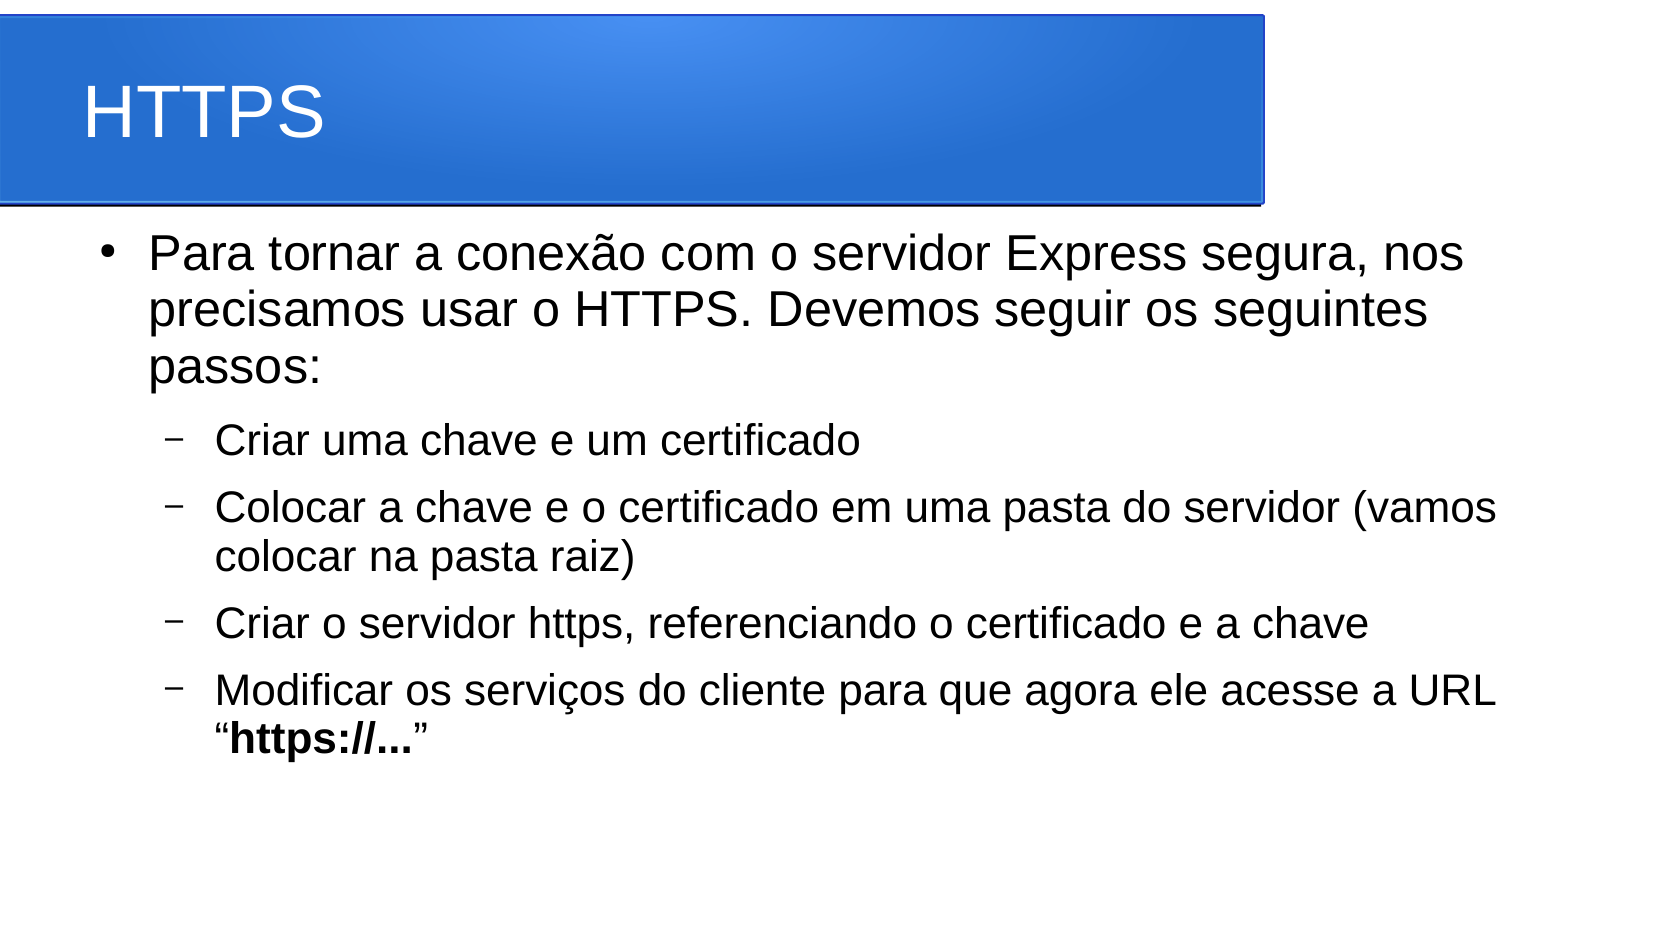

# HTTPS
Para tornar a conexão com o servidor Express segura, nos precisamos usar o HTTPS. Devemos seguir os seguintes passos:
Criar uma chave e um certificado
Colocar a chave e o certificado em uma pasta do servidor (vamos colocar na pasta raiz)
Criar o servidor https, referenciando o certificado e a chave
Modificar os serviços do cliente para que agora ele acesse a URL “https://...”